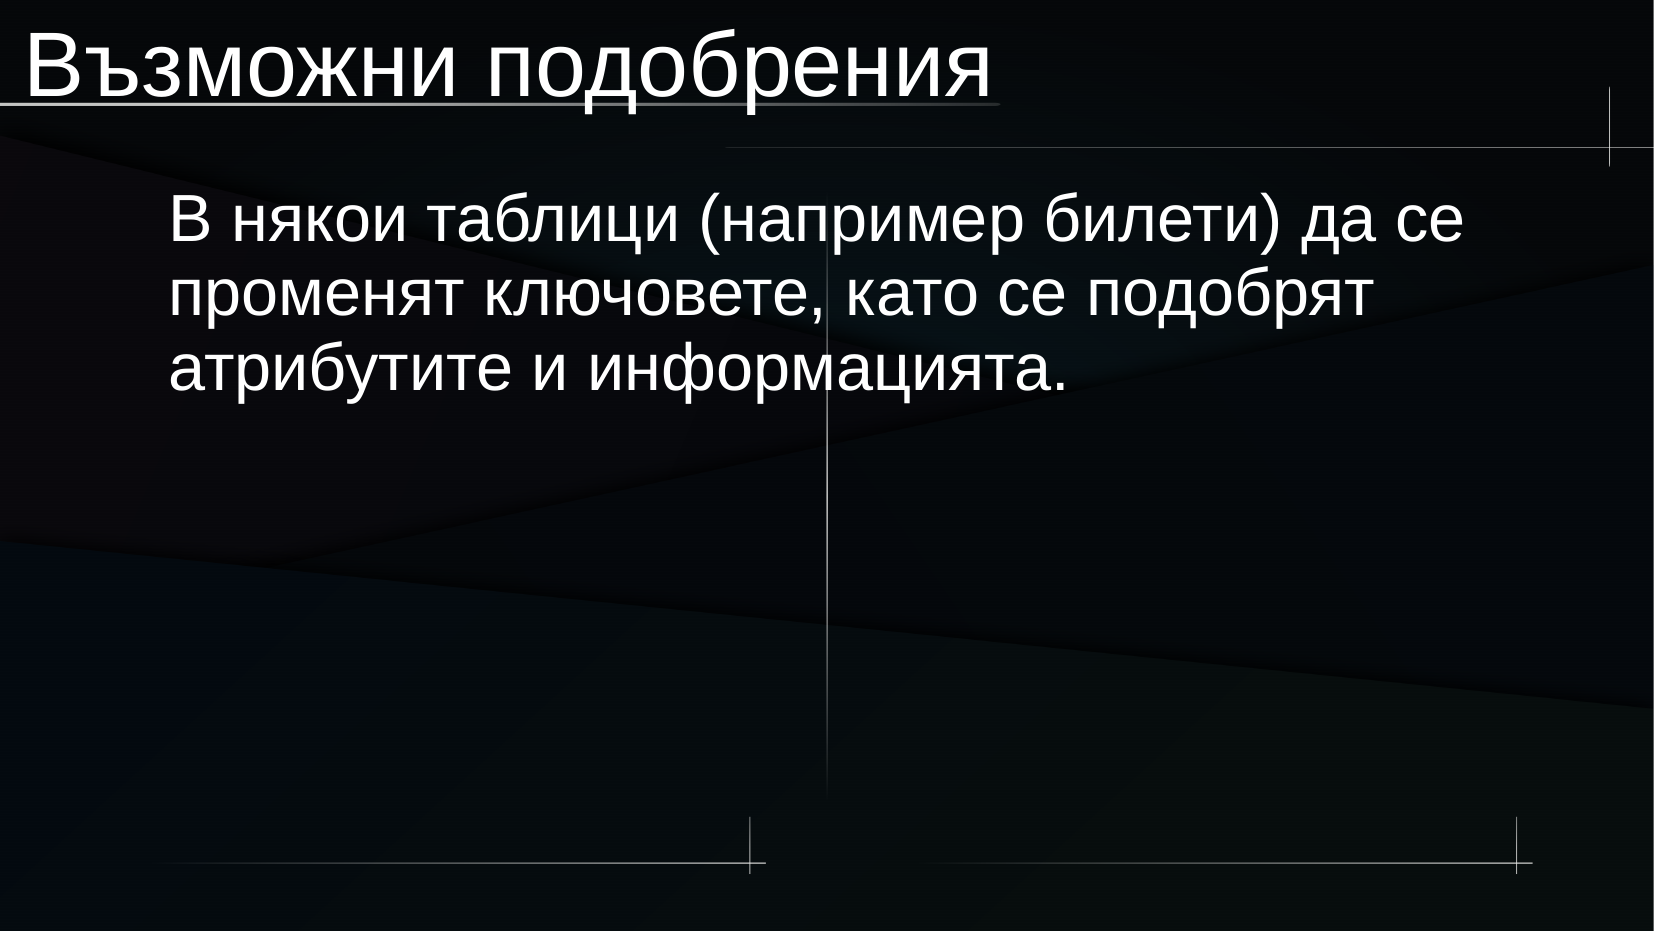

# Възможни подобрения
В някои таблици (например билети) да се променят ключовете, като се подобрят атрибутите и информацията.